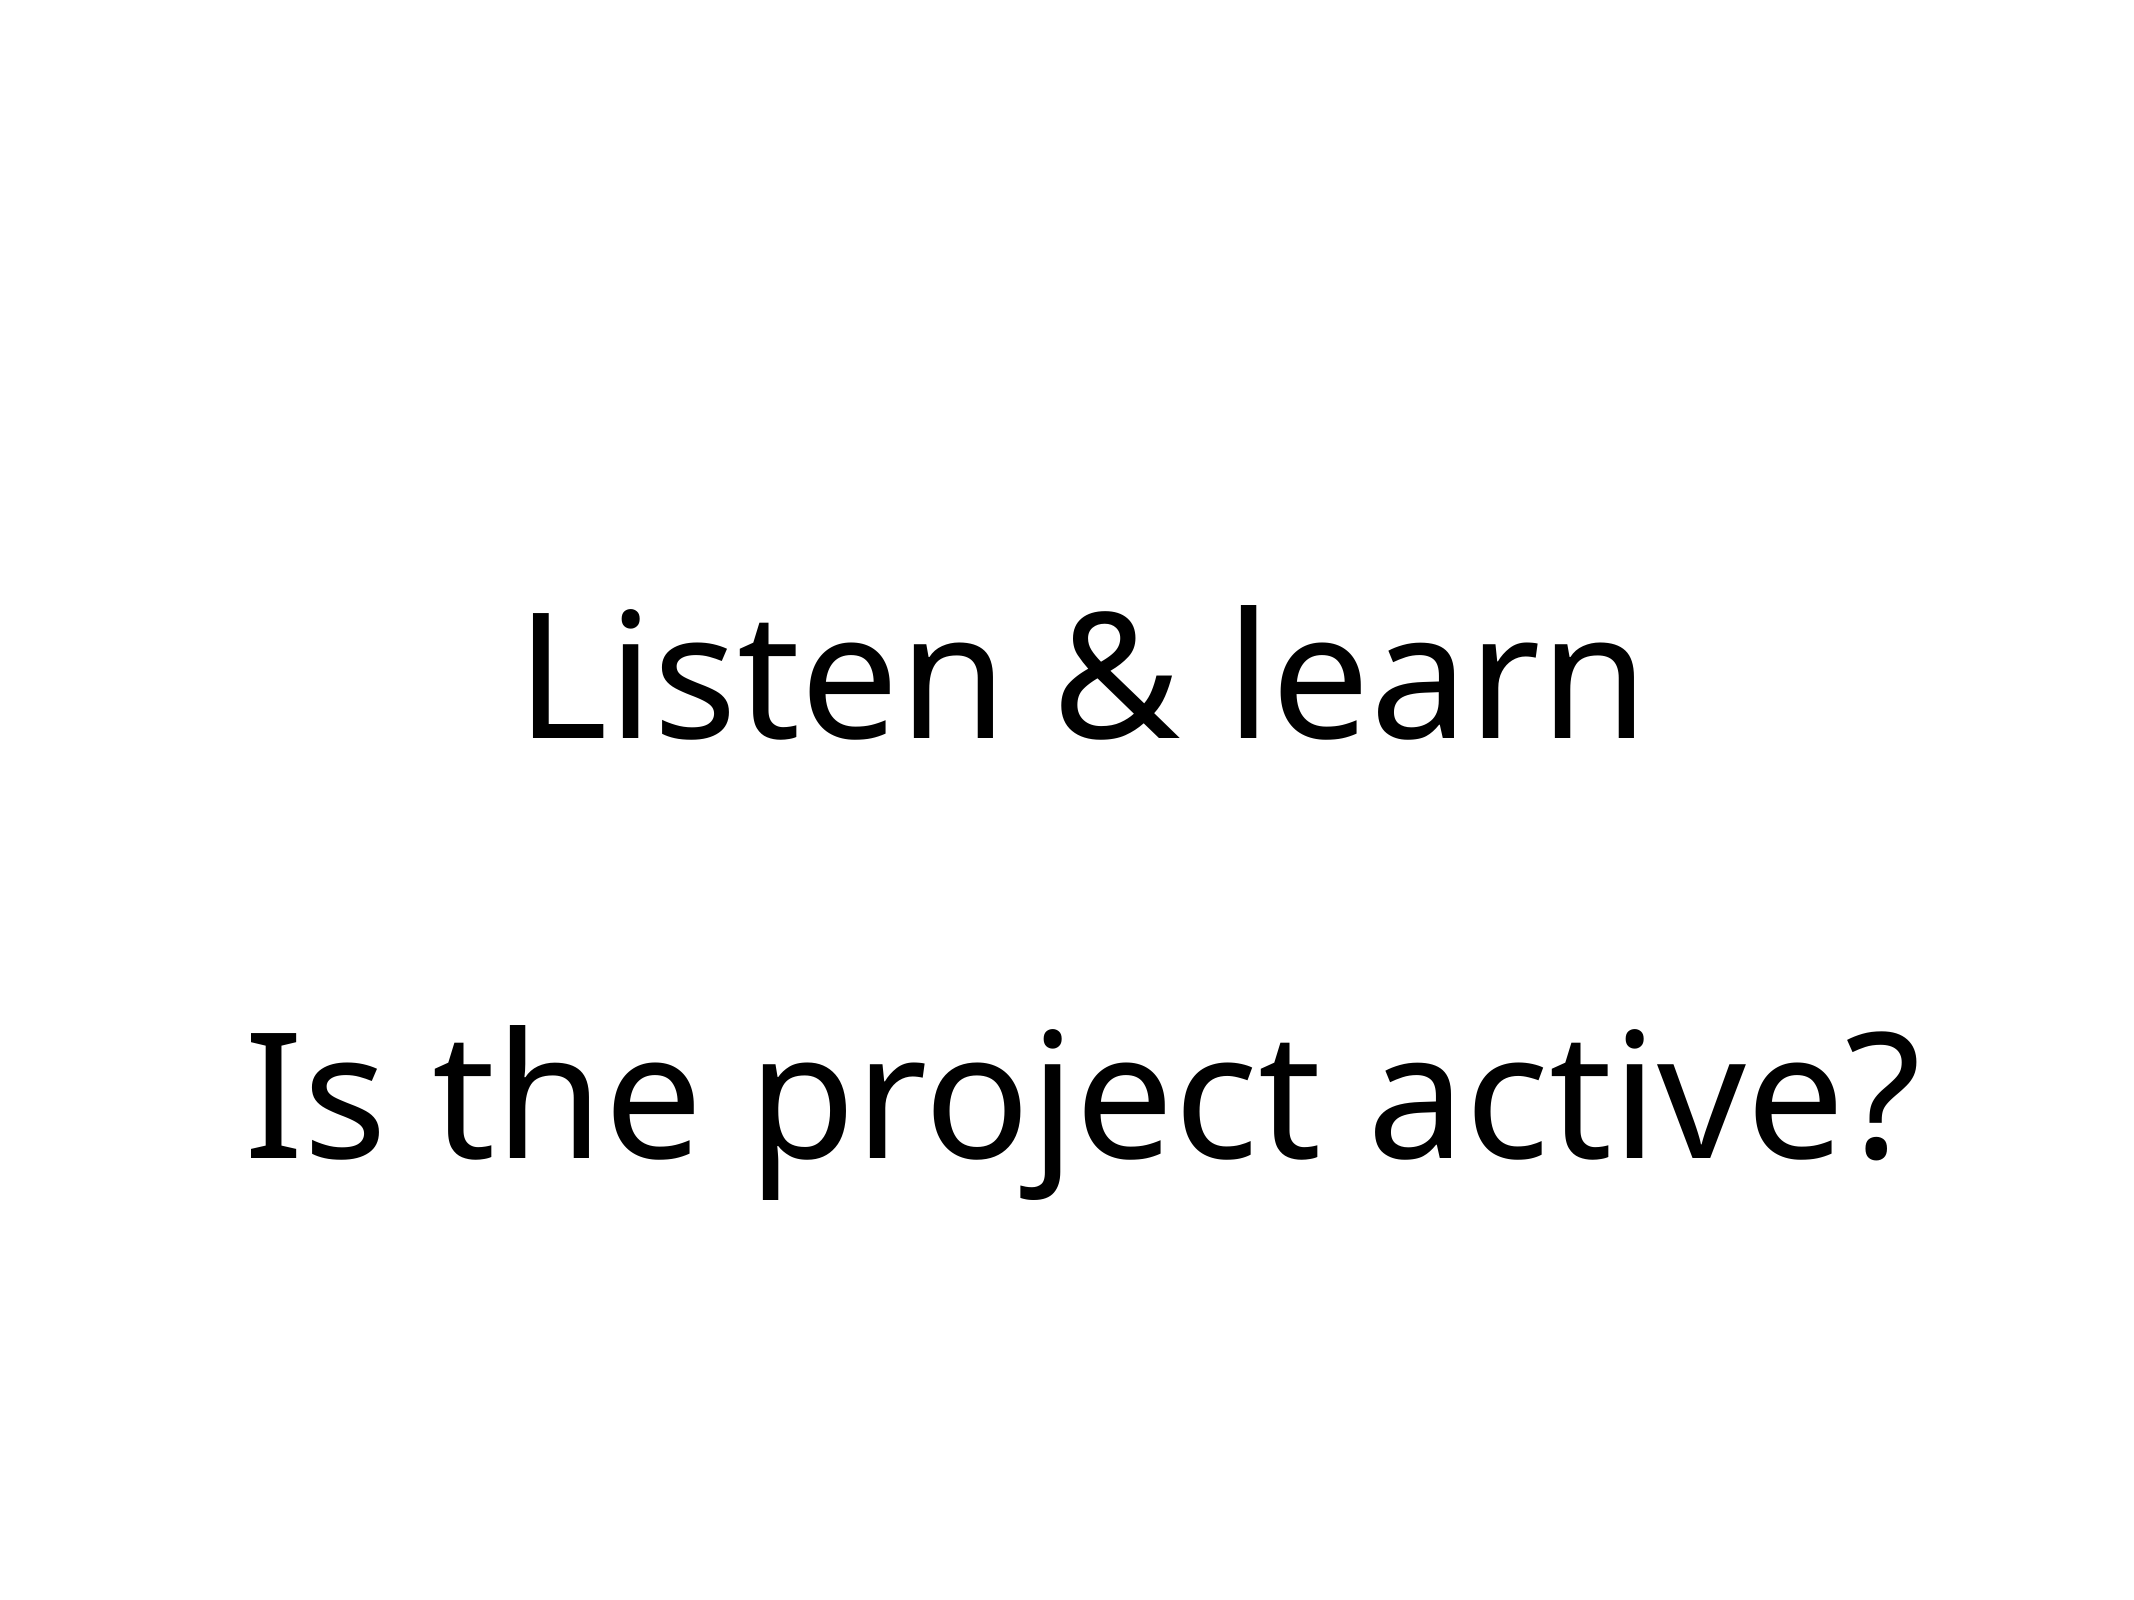

# Listen & learn Is the project active?